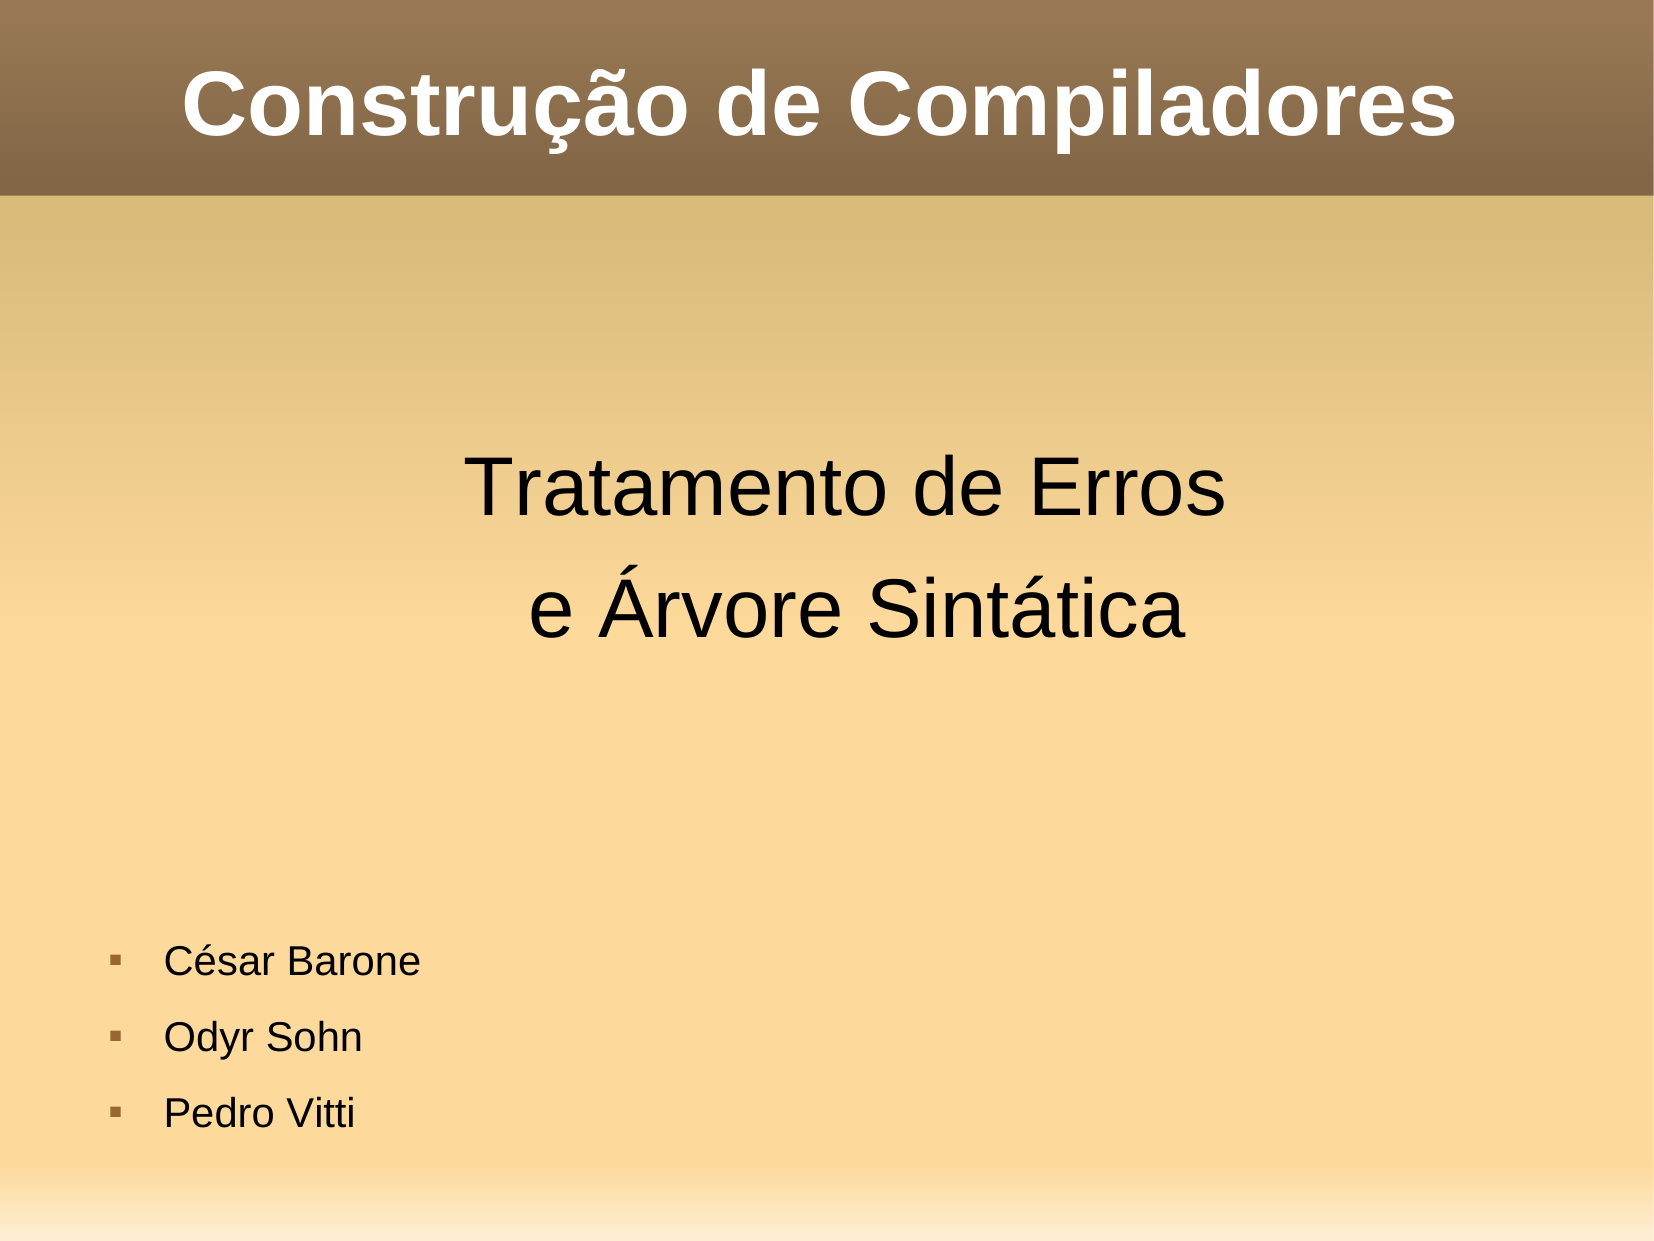

# Construção de Compiladores
Tratamento de Erros
 e Árvore Sintática
César Barone
Odyr Sohn
Pedro Vitti